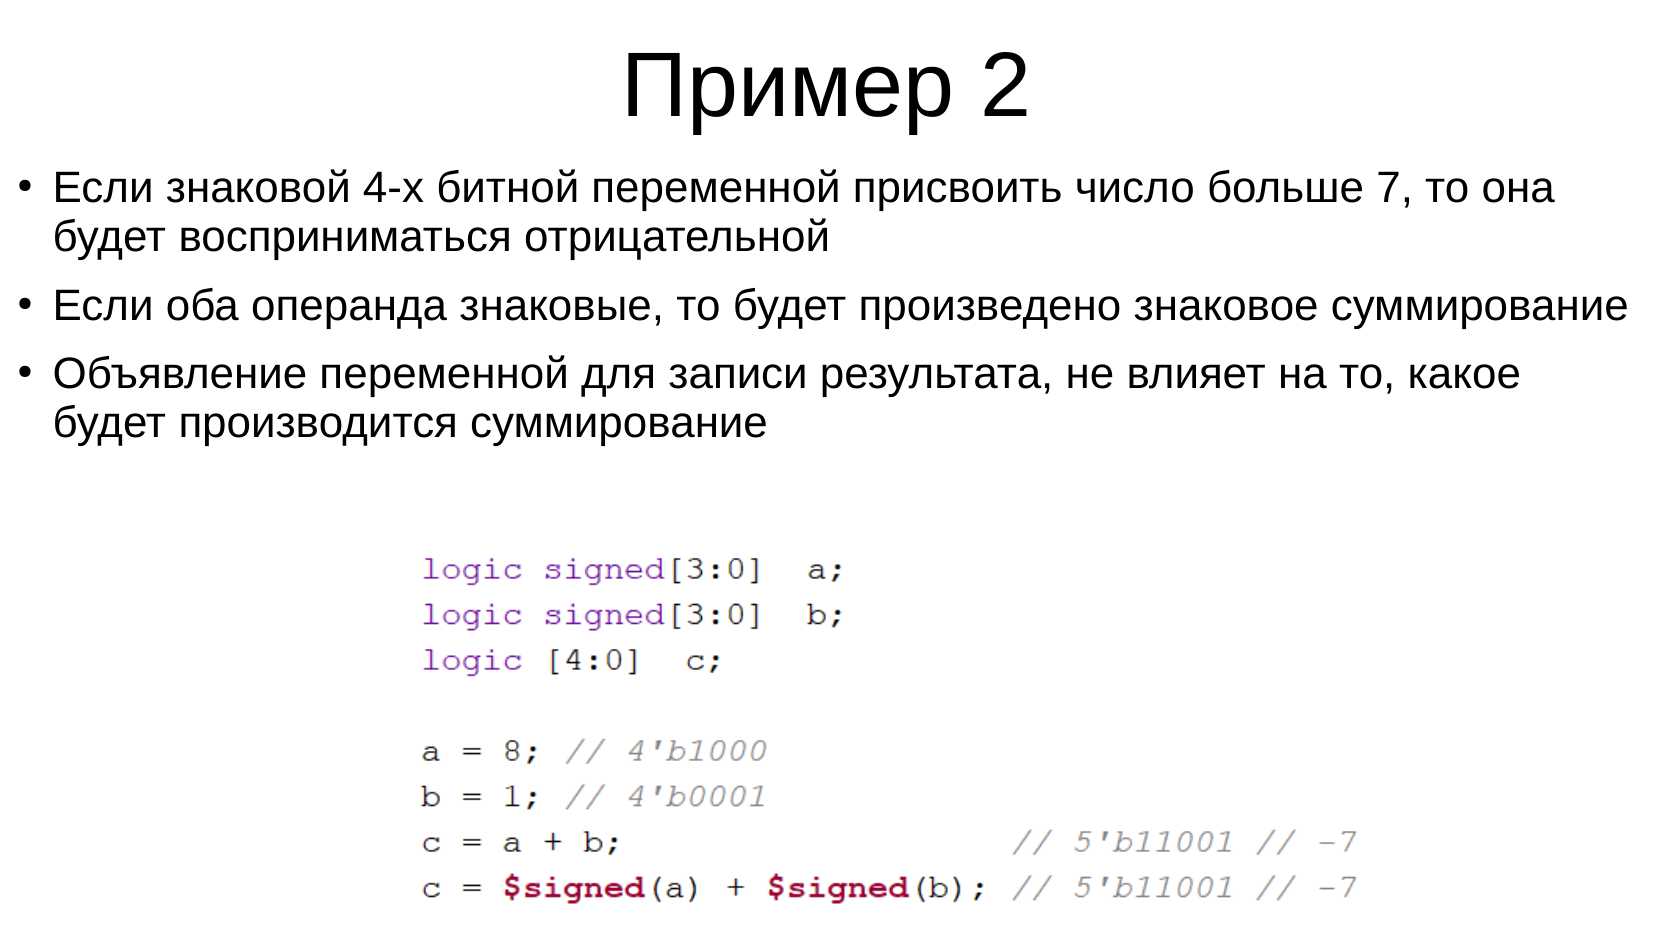

# Пример 2
Если знаковой 4-х битной переменной присвоить число больше 7, то она будет восприниматься отрицательной
Если оба операнда знаковые, то будет произведено знаковое суммирование
Объявление переменной для записи результата, не влияет на то, какое будет производится суммирование